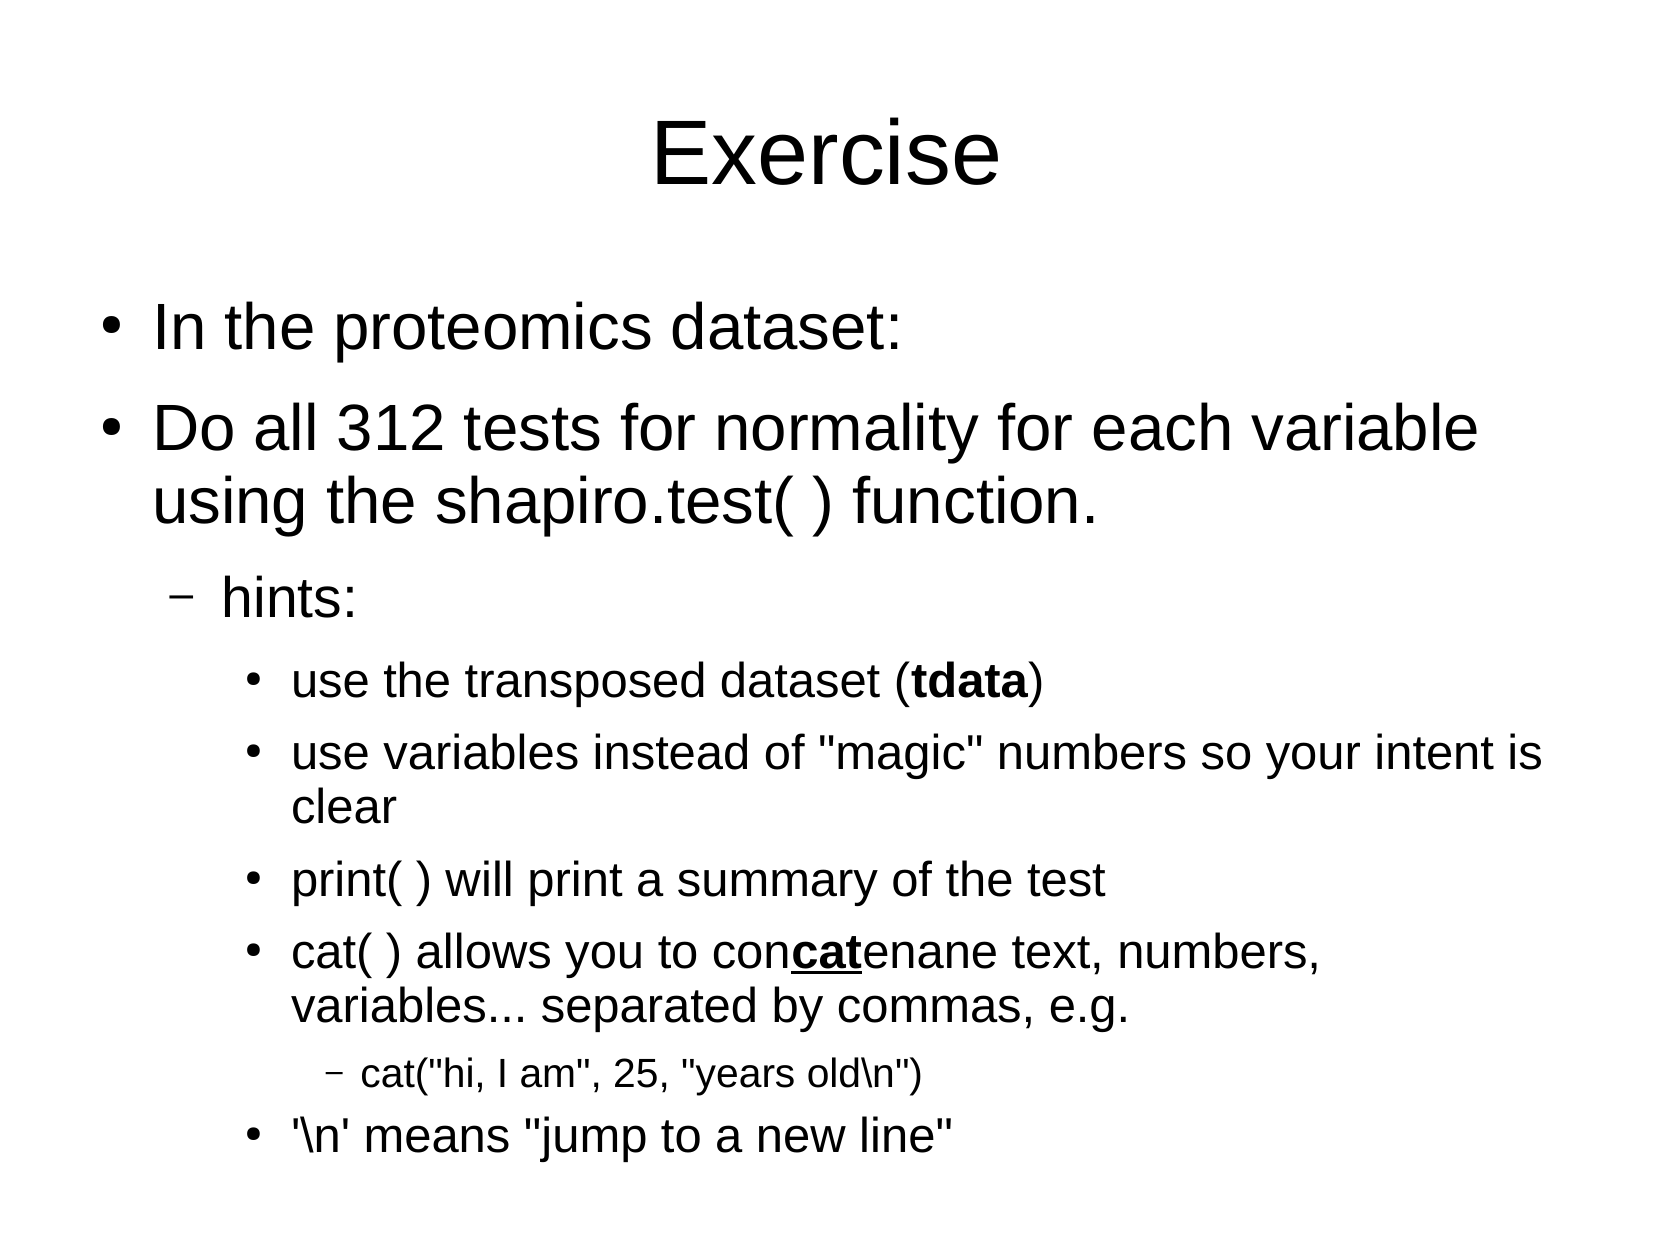

# Exercise
In the proteomics dataset:
Do all 312 tests for normality for each variable using the shapiro.test( ) function.
hints:
use the transposed dataset (tdata)
use variables instead of "magic" numbers so your intent is clear
print( ) will print a summary of the test
cat( ) allows you to concatenane text, numbers, variables... separated by commas, e.g.
cat("hi, I am", 25, "years old\n")
'\n' means "jump to a new line"